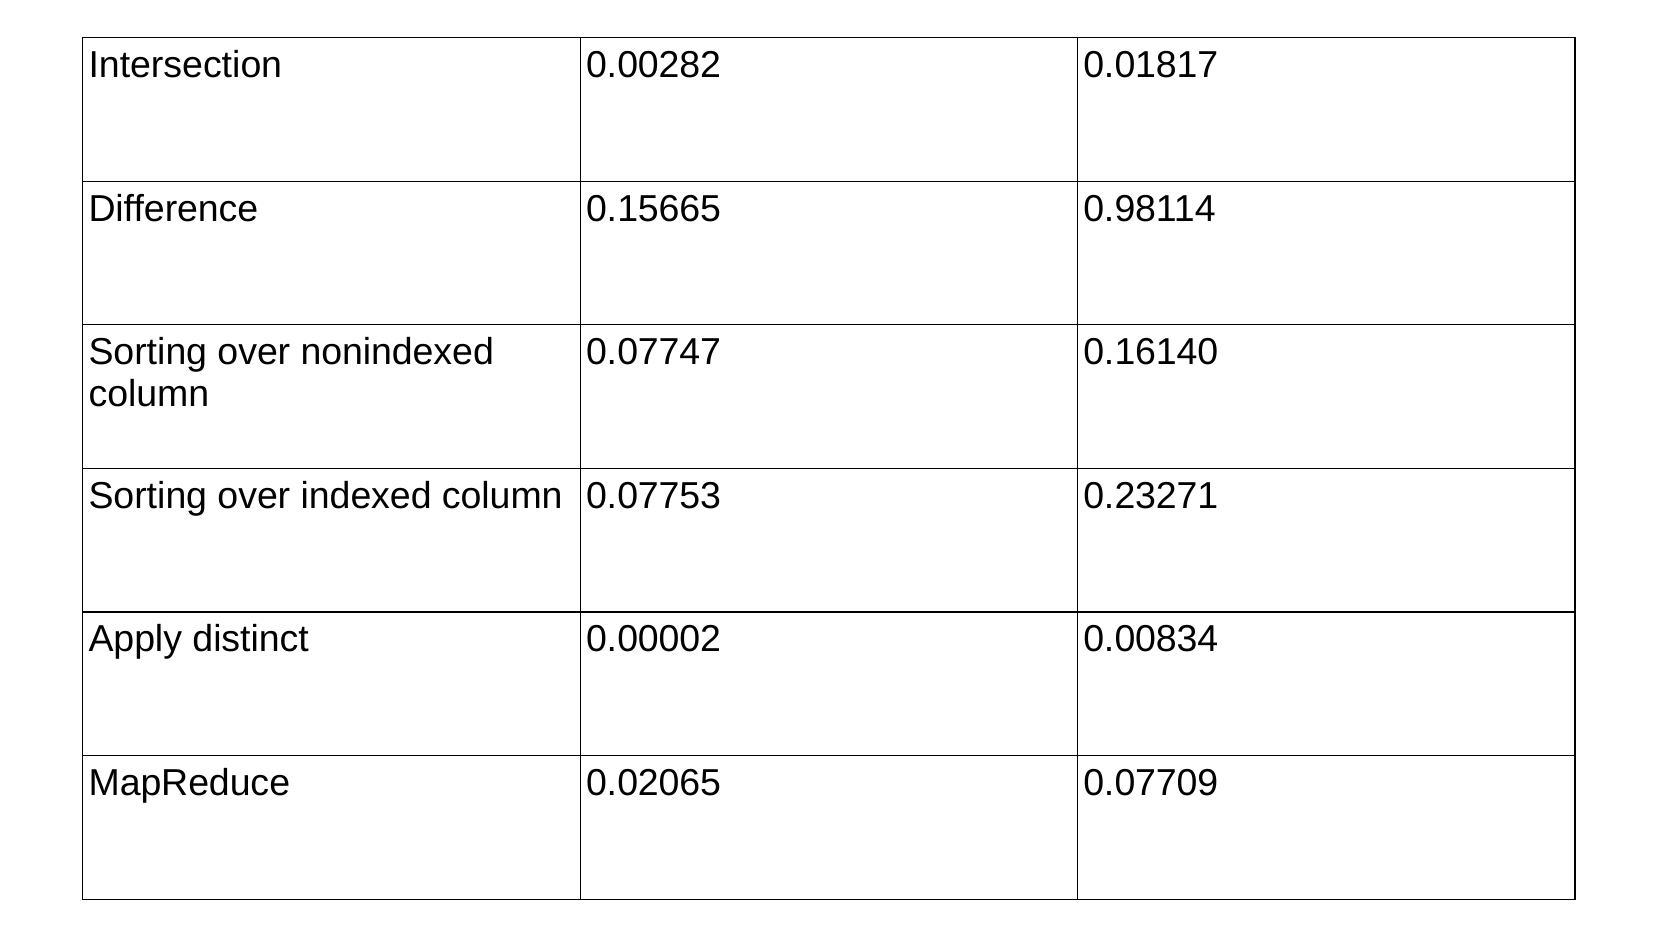

| Intersection | 0.00282 | 0.01817 |
| --- | --- | --- |
| Difference | 0.15665 | 0.98114 |
| Sorting over nonindexed column | 0.07747 | 0.16140 |
| Sorting over indexed column | 0.07753 | 0.23271 |
| Apply distinct | 0.00002 | 0.00834 |
| MapReduce | 0.02065 | 0.07709 |